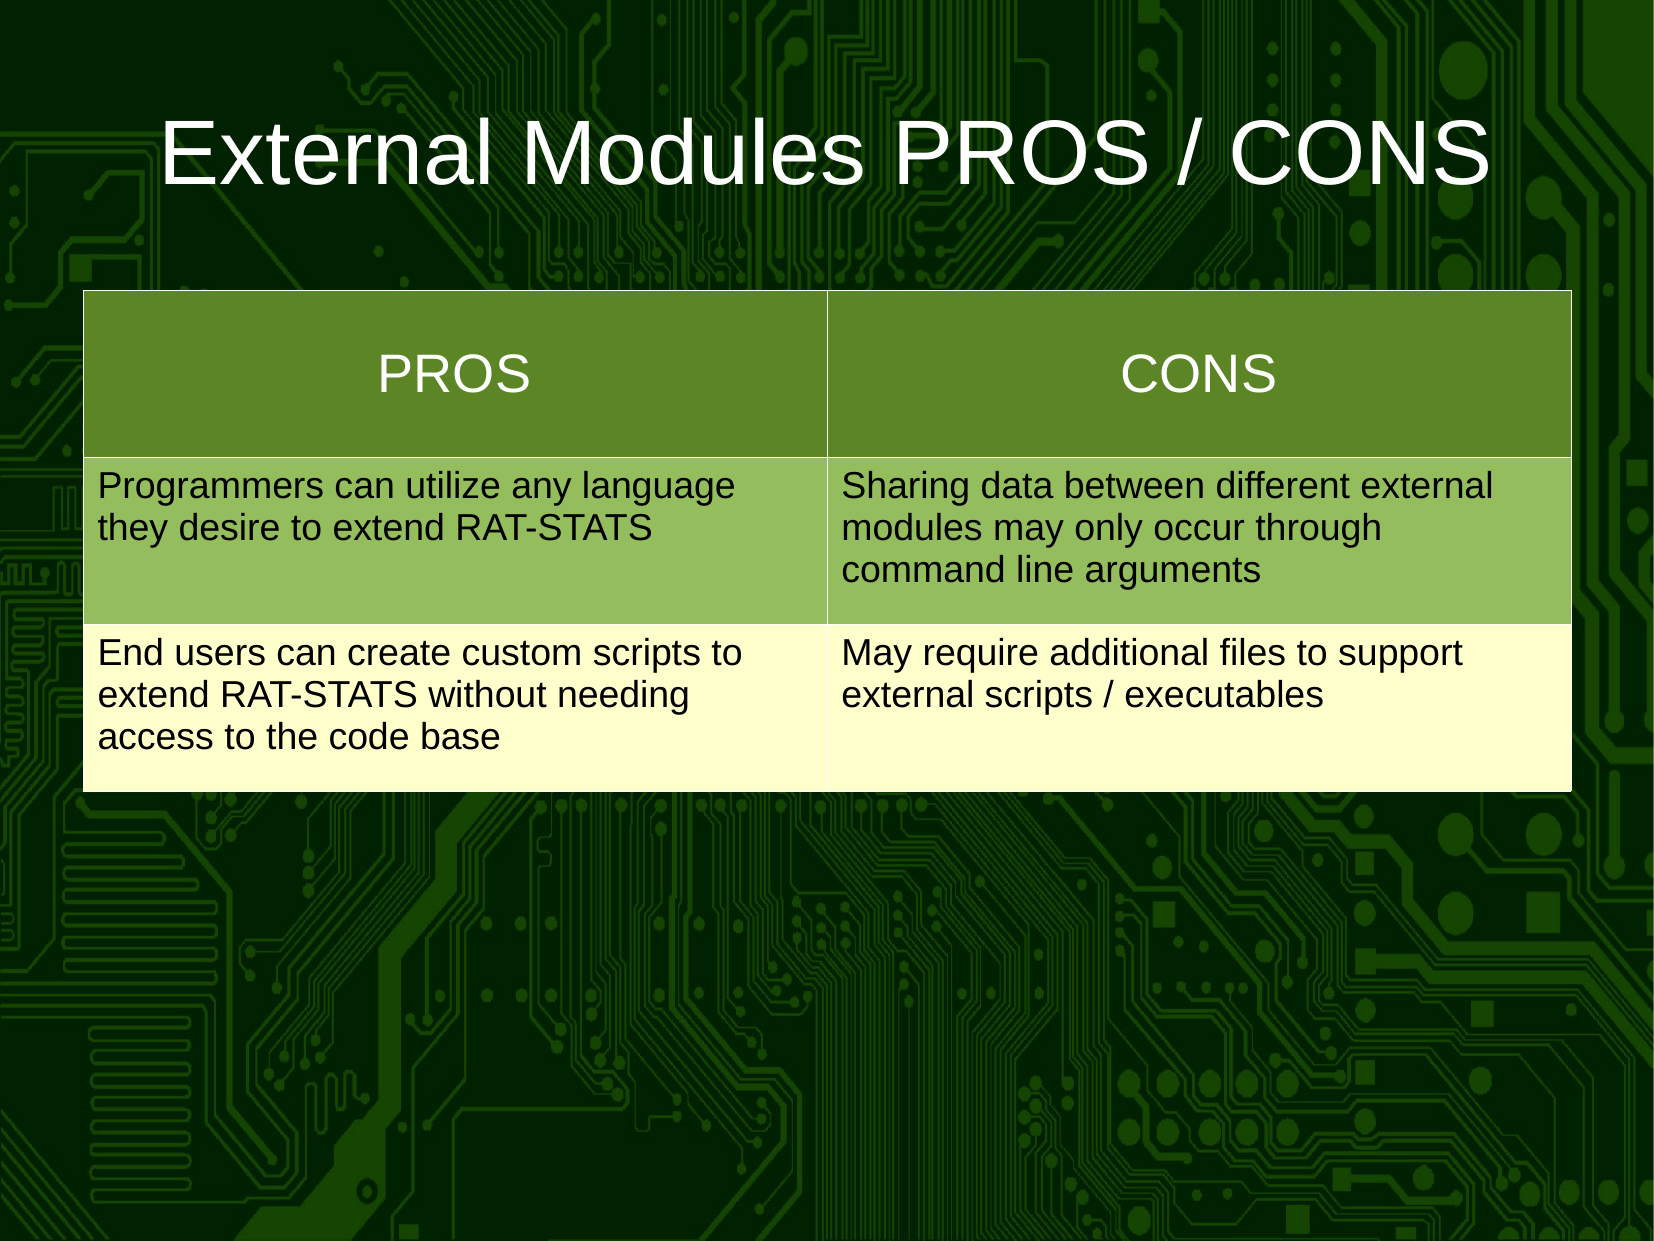

# External Modules PROS / CONS
| PROS | CONS |
| --- | --- |
| Programmers can utilize any language they desire to extend RAT-STATS | Sharing data between different external modules may only occur through command line arguments |
| End users can create custom scripts to extend RAT-STATS without needing access to the code base | May require additional files to support external scripts / executables |